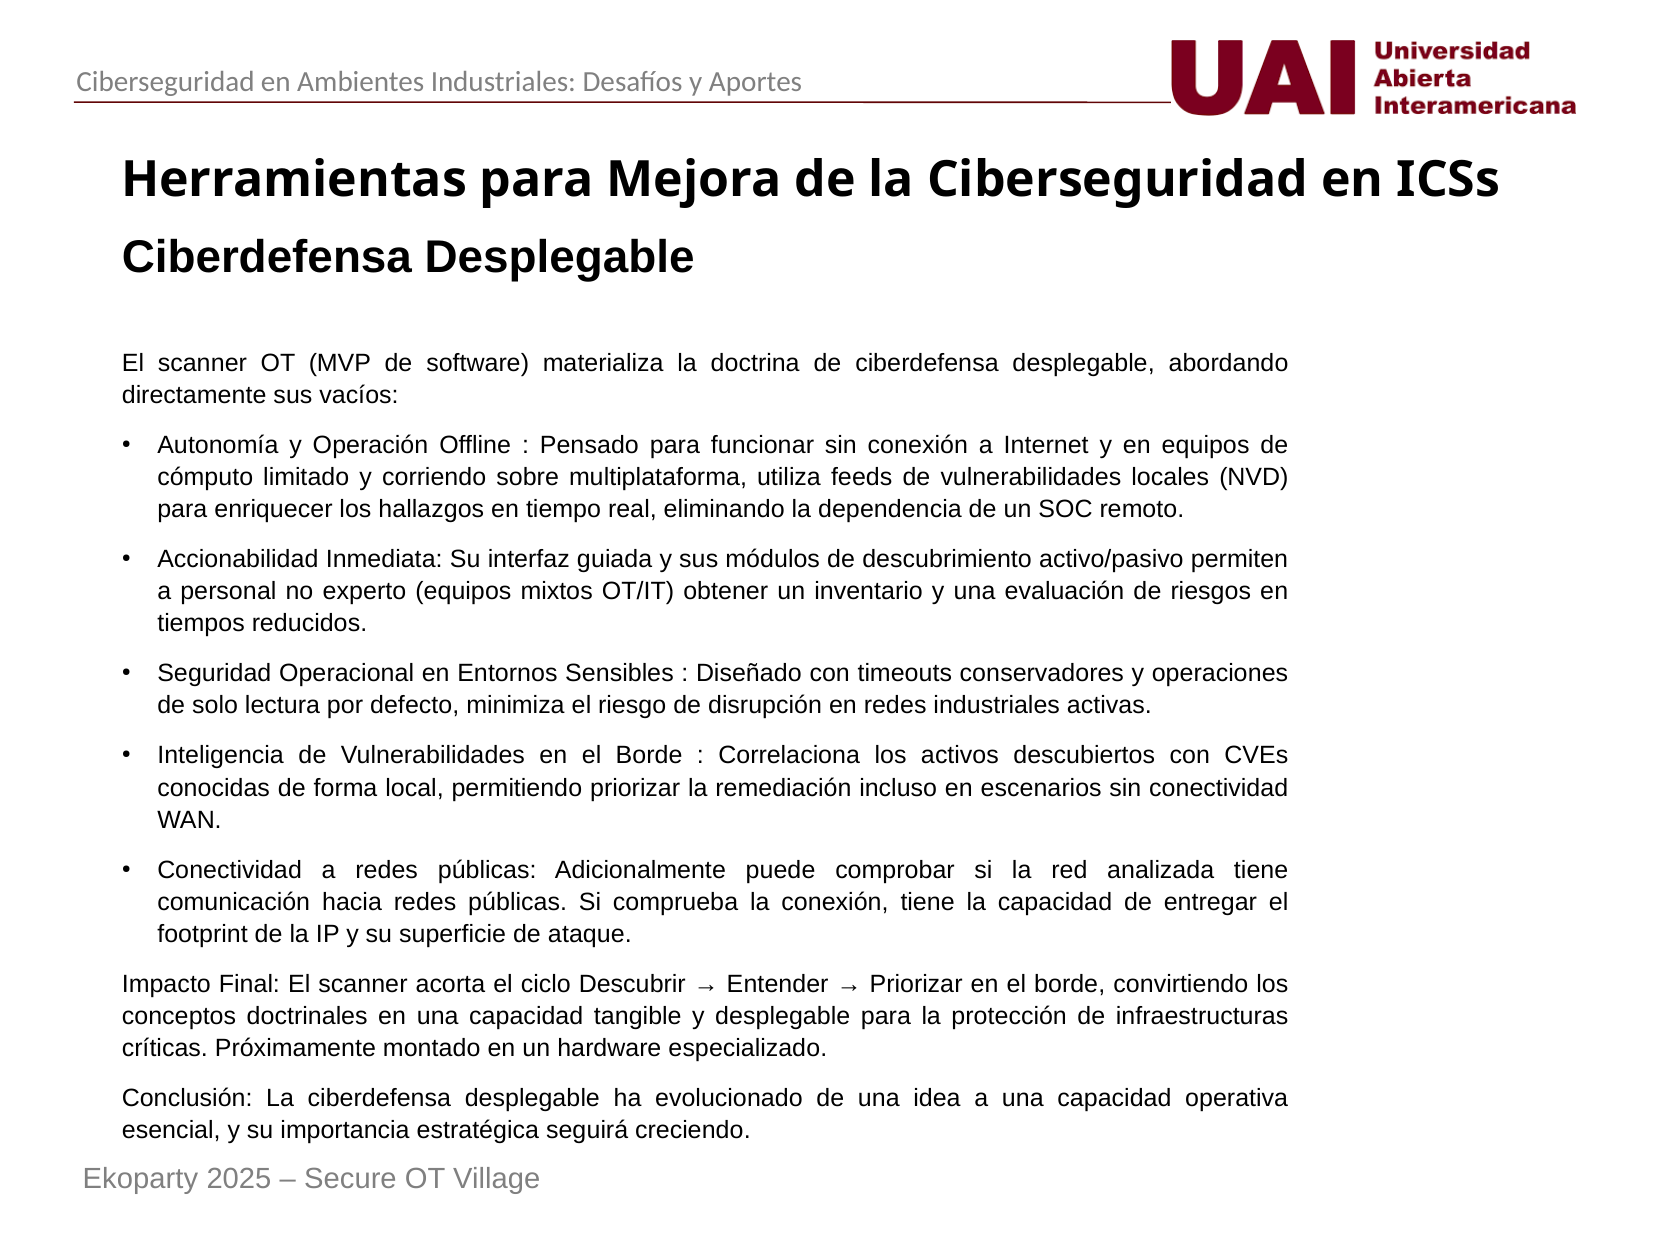

Herramientas para Mejora de la Ciberseguridad en ICSs
Ciberdefensa Desplegable
El scanner OT (MVP de software) materializa la doctrina de ciberdefensa desplegable, abordando directamente sus vacíos:
Autonomía y Operación Offline : Pensado para funcionar sin conexión a Internet y en equipos de cómputo limitado y corriendo sobre multiplataforma, utiliza feeds de vulnerabilidades locales (NVD) para enriquecer los hallazgos en tiempo real, eliminando la dependencia de un SOC remoto.
Accionabilidad Inmediata: Su interfaz guiada y sus módulos de descubrimiento activo/pasivo permiten a personal no experto (equipos mixtos OT/IT) obtener un inventario y una evaluación de riesgos en tiempos reducidos.
Seguridad Operacional en Entornos Sensibles : Diseñado con timeouts conservadores y operaciones de solo lectura por defecto, minimiza el riesgo de disrupción en redes industriales activas.
Inteligencia de Vulnerabilidades en el Borde : Correlaciona los activos descubiertos con CVEs conocidas de forma local, permitiendo priorizar la remediación incluso en escenarios sin conectividad WAN.
Conectividad a redes públicas: Adicionalmente puede comprobar si la red analizada tiene comunicación hacia redes públicas. Si comprueba la conexión, tiene la capacidad de entregar el footprint de la IP y su superficie de ataque.
Impacto Final: El scanner acorta el ciclo Descubrir → Entender → Priorizar en el borde, convirtiendo los conceptos doctrinales en una capacidad tangible y desplegable para la protección de infraestructuras críticas. Próximamente montado en un hardware especializado.
Conclusión: La ciberdefensa desplegable ha evolucionado de una idea a una capacidad operativa esencial, y su importancia estratégica seguirá creciendo.